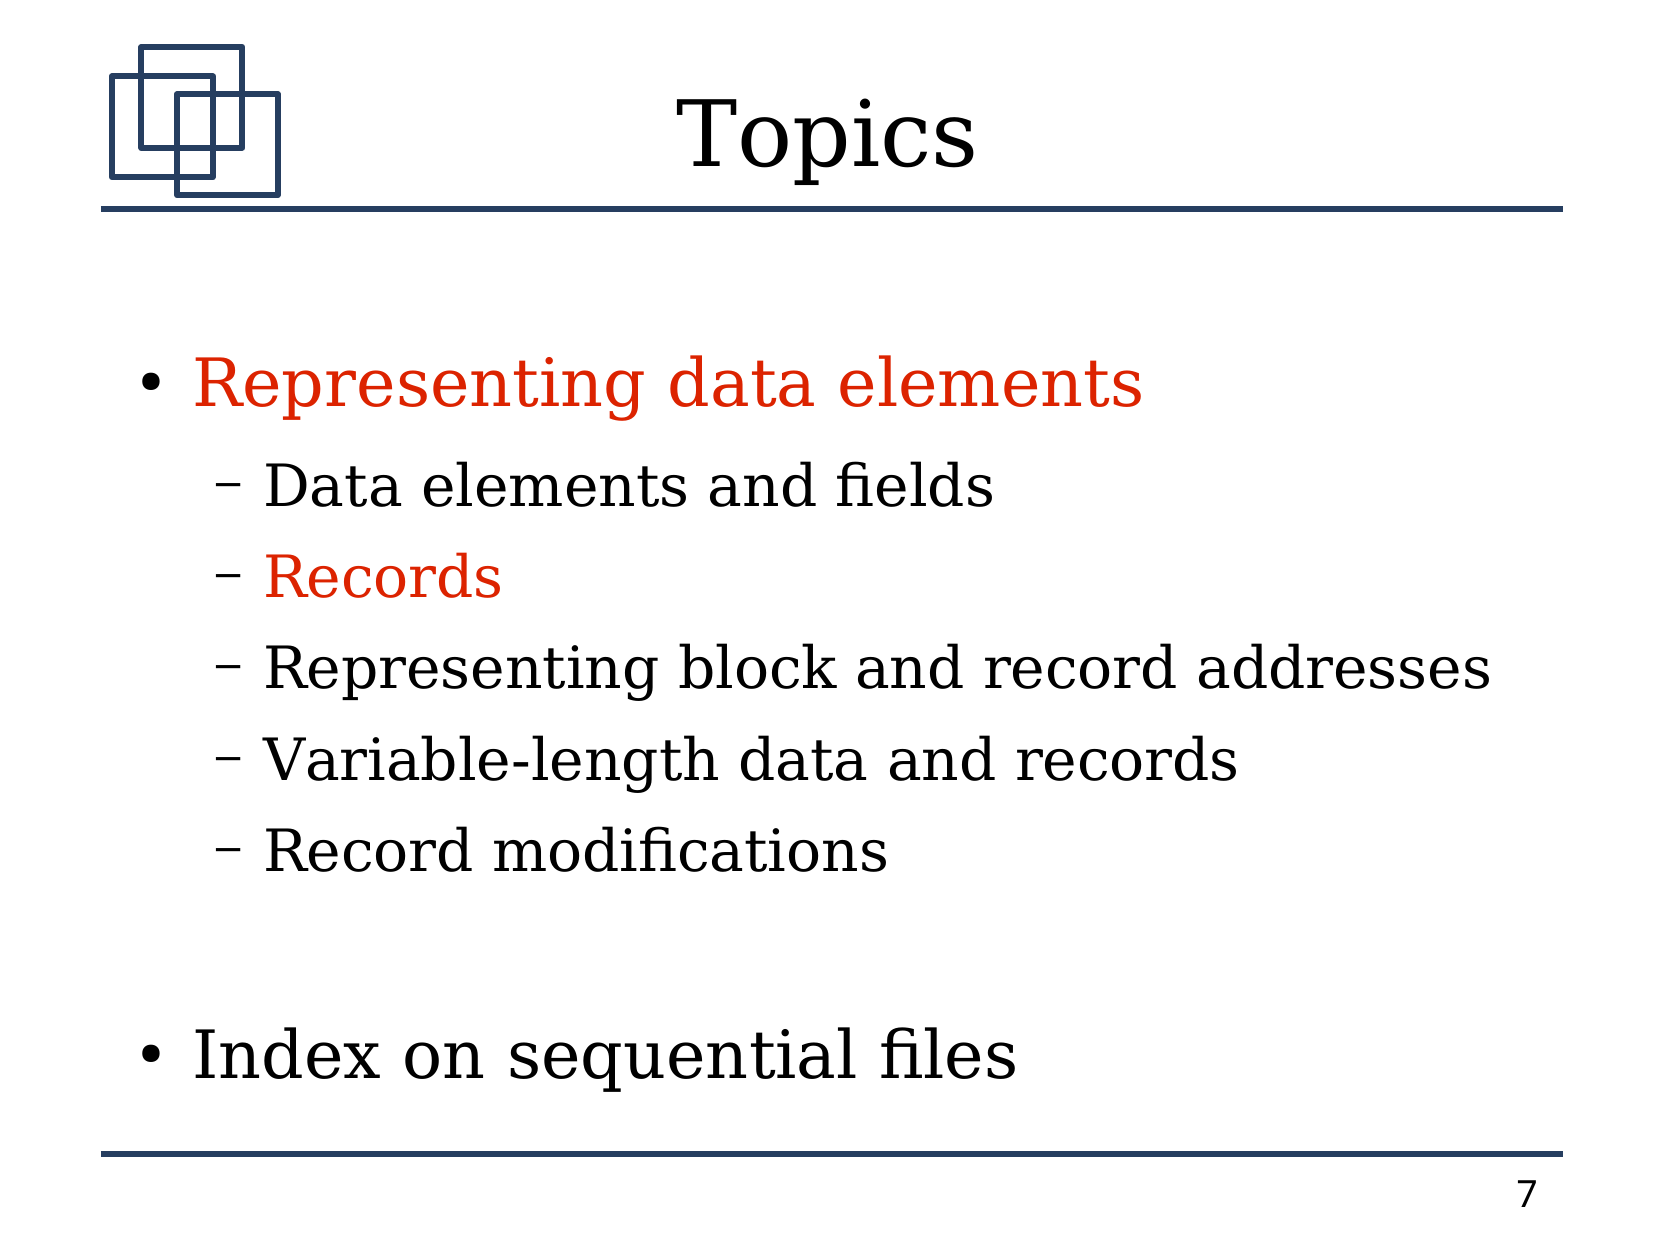

# Topics
Representing data elements
Data elements and fields
Records
Representing block and record addresses
Variable-length data and records
Record modifications
Index on sequential files